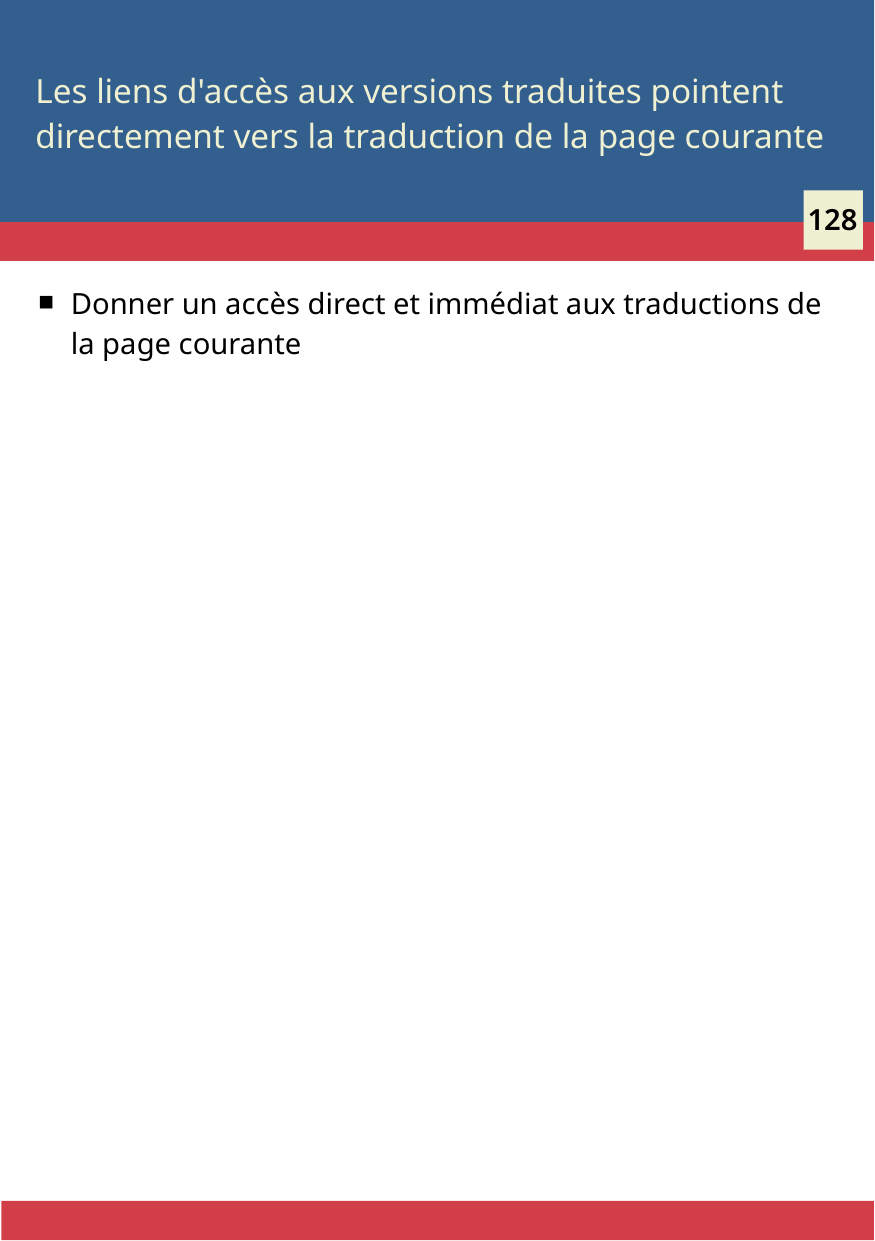

# Les liens d'accès aux versions traduites pointent directement vers la traduction de la page courante
128
Donner un accès direct et immédiat aux traductions de la page courante